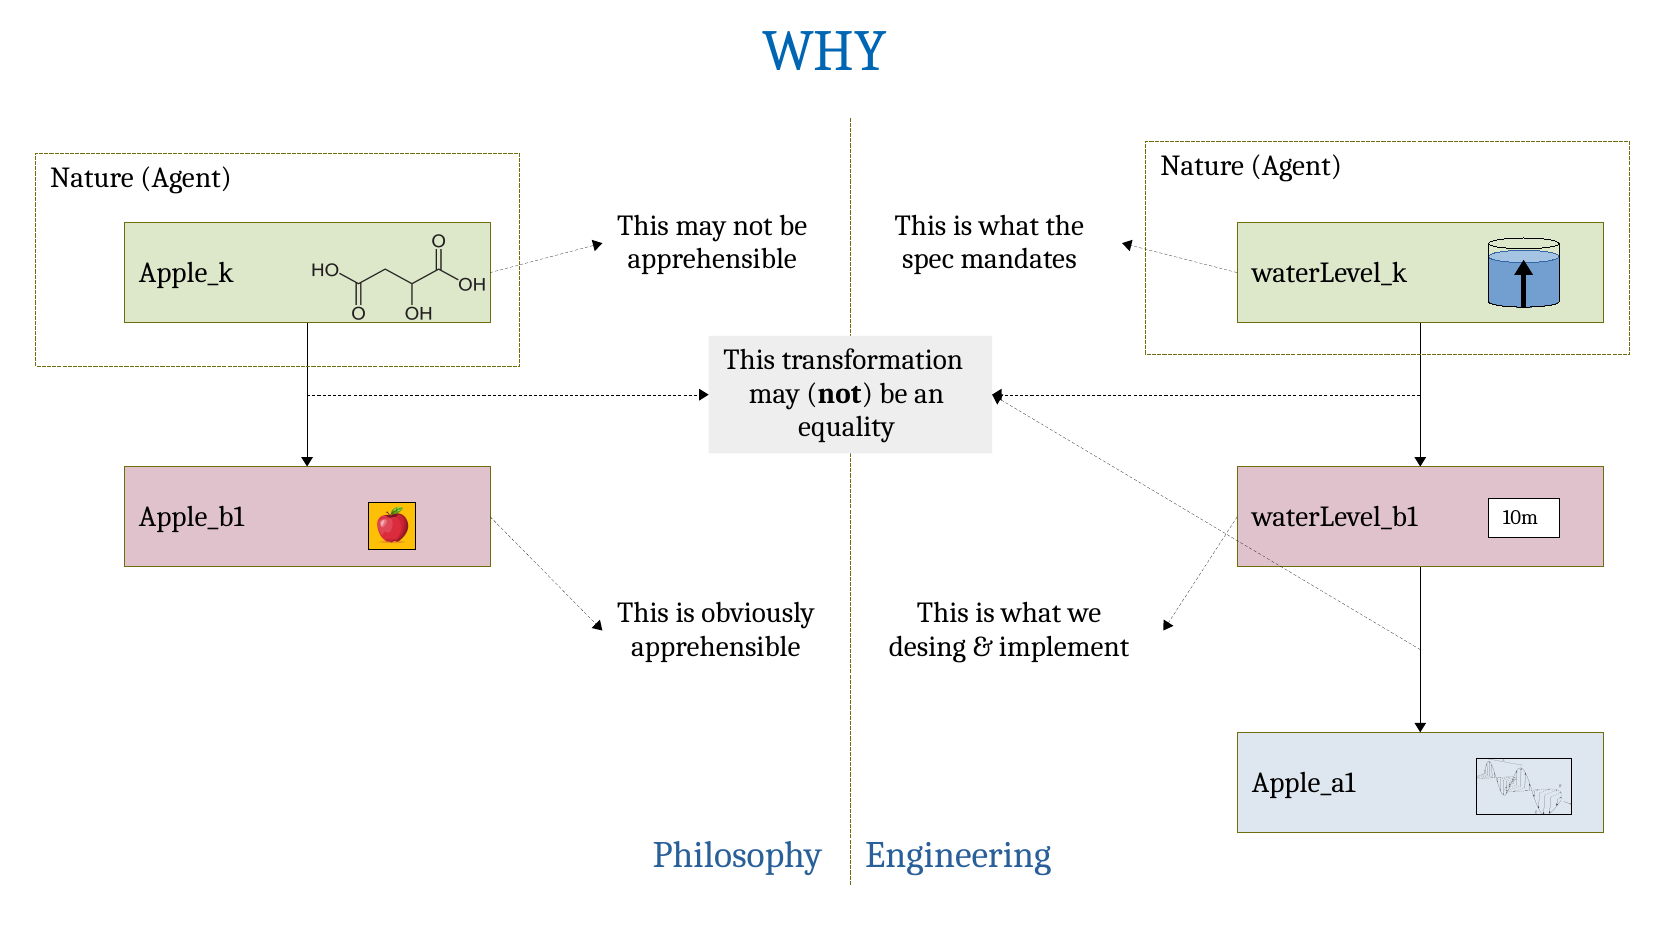

WHY
Nature (Agent)
Nature (Agent)
This may not be
apprehensible
This is what the spec mandates
Apple_k
waterLevel_k
This transformation
may (not) be an equality
Apple_b1
waterLevel_b1
10m
This is obviously apprehensible
This is what we desing & implement
Apple_a1
Philosophy
Engineering